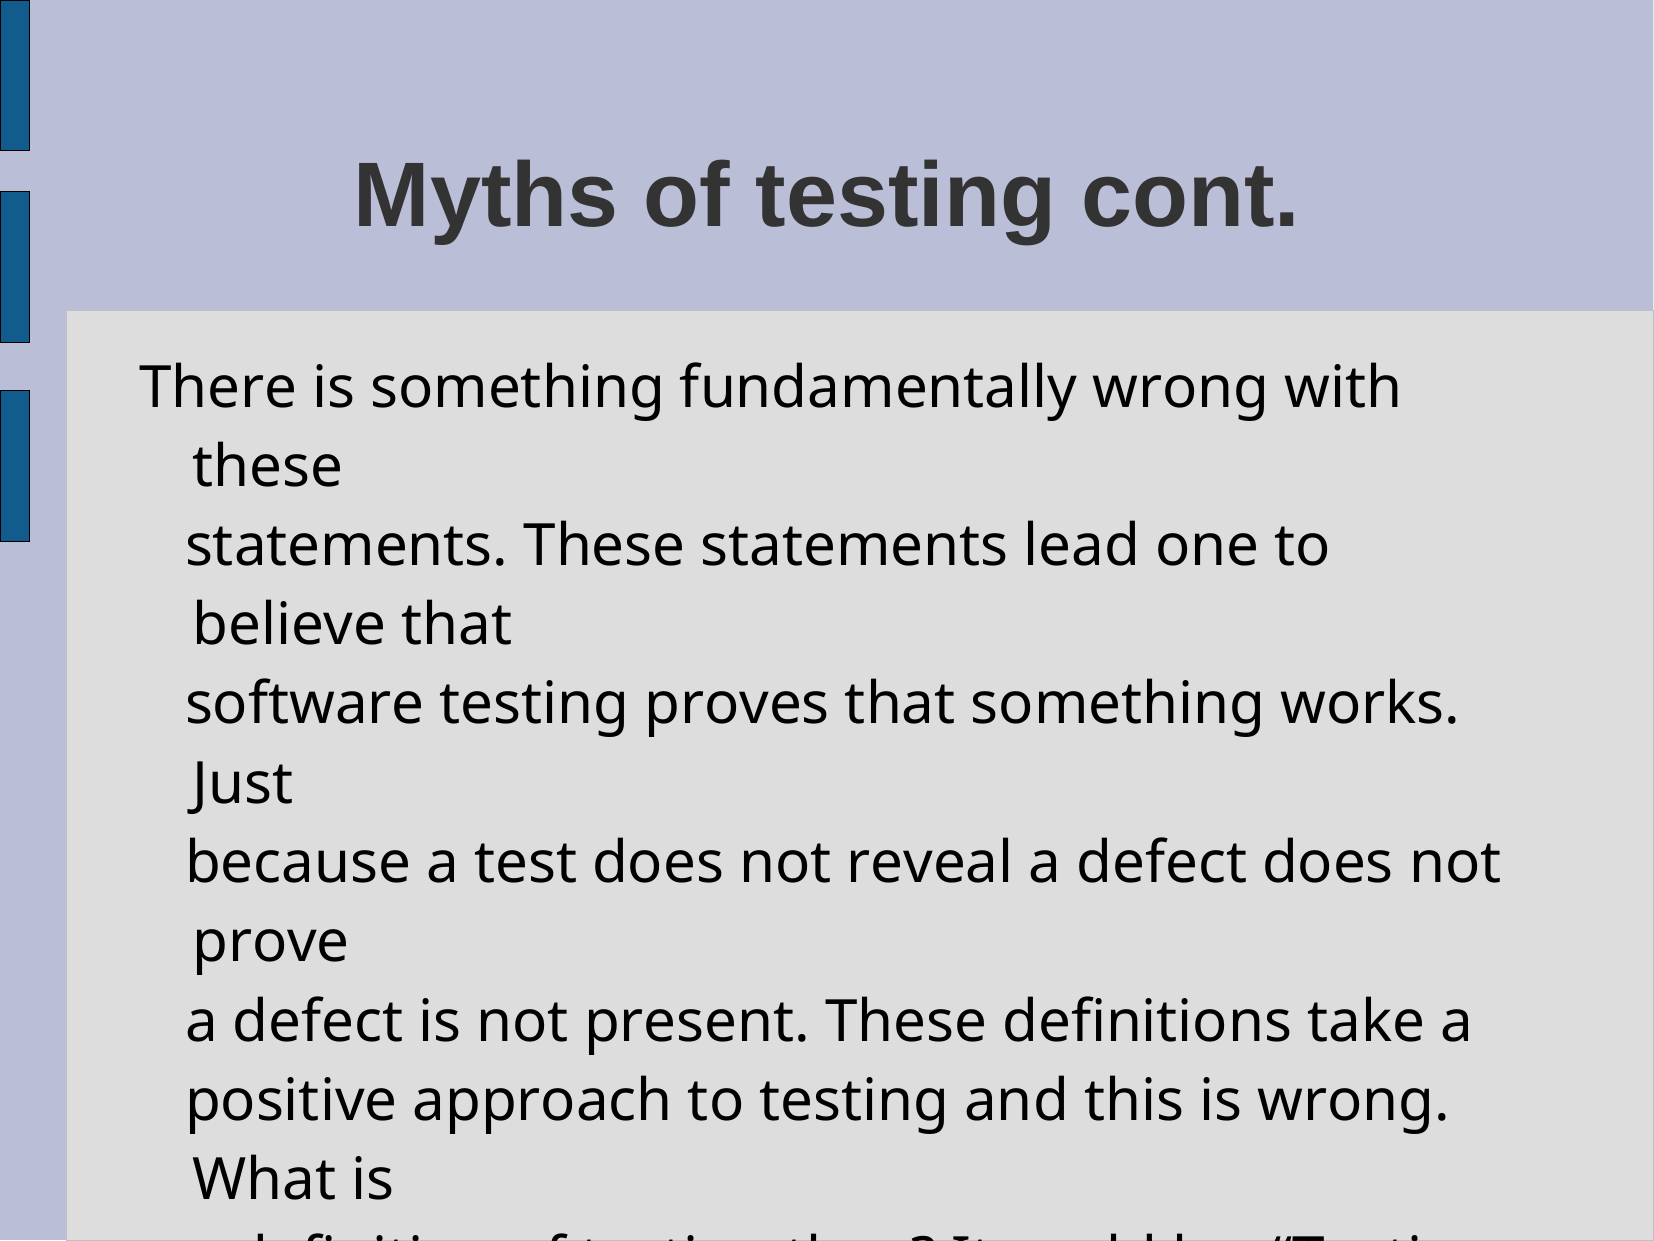

# Myths of testing cont.
There is something fundamentally wrong with these
 statements. These statements lead one to believe that
 software testing proves that something works. Just
 because a test does not reveal a defect does not prove
 a defect is not present. These definitions take a
 positive approach to testing and this is wrong. What is
 a definition of testing then? It could be, “Testing is the
 process of executing a program/system with the intent
 of finding errors”